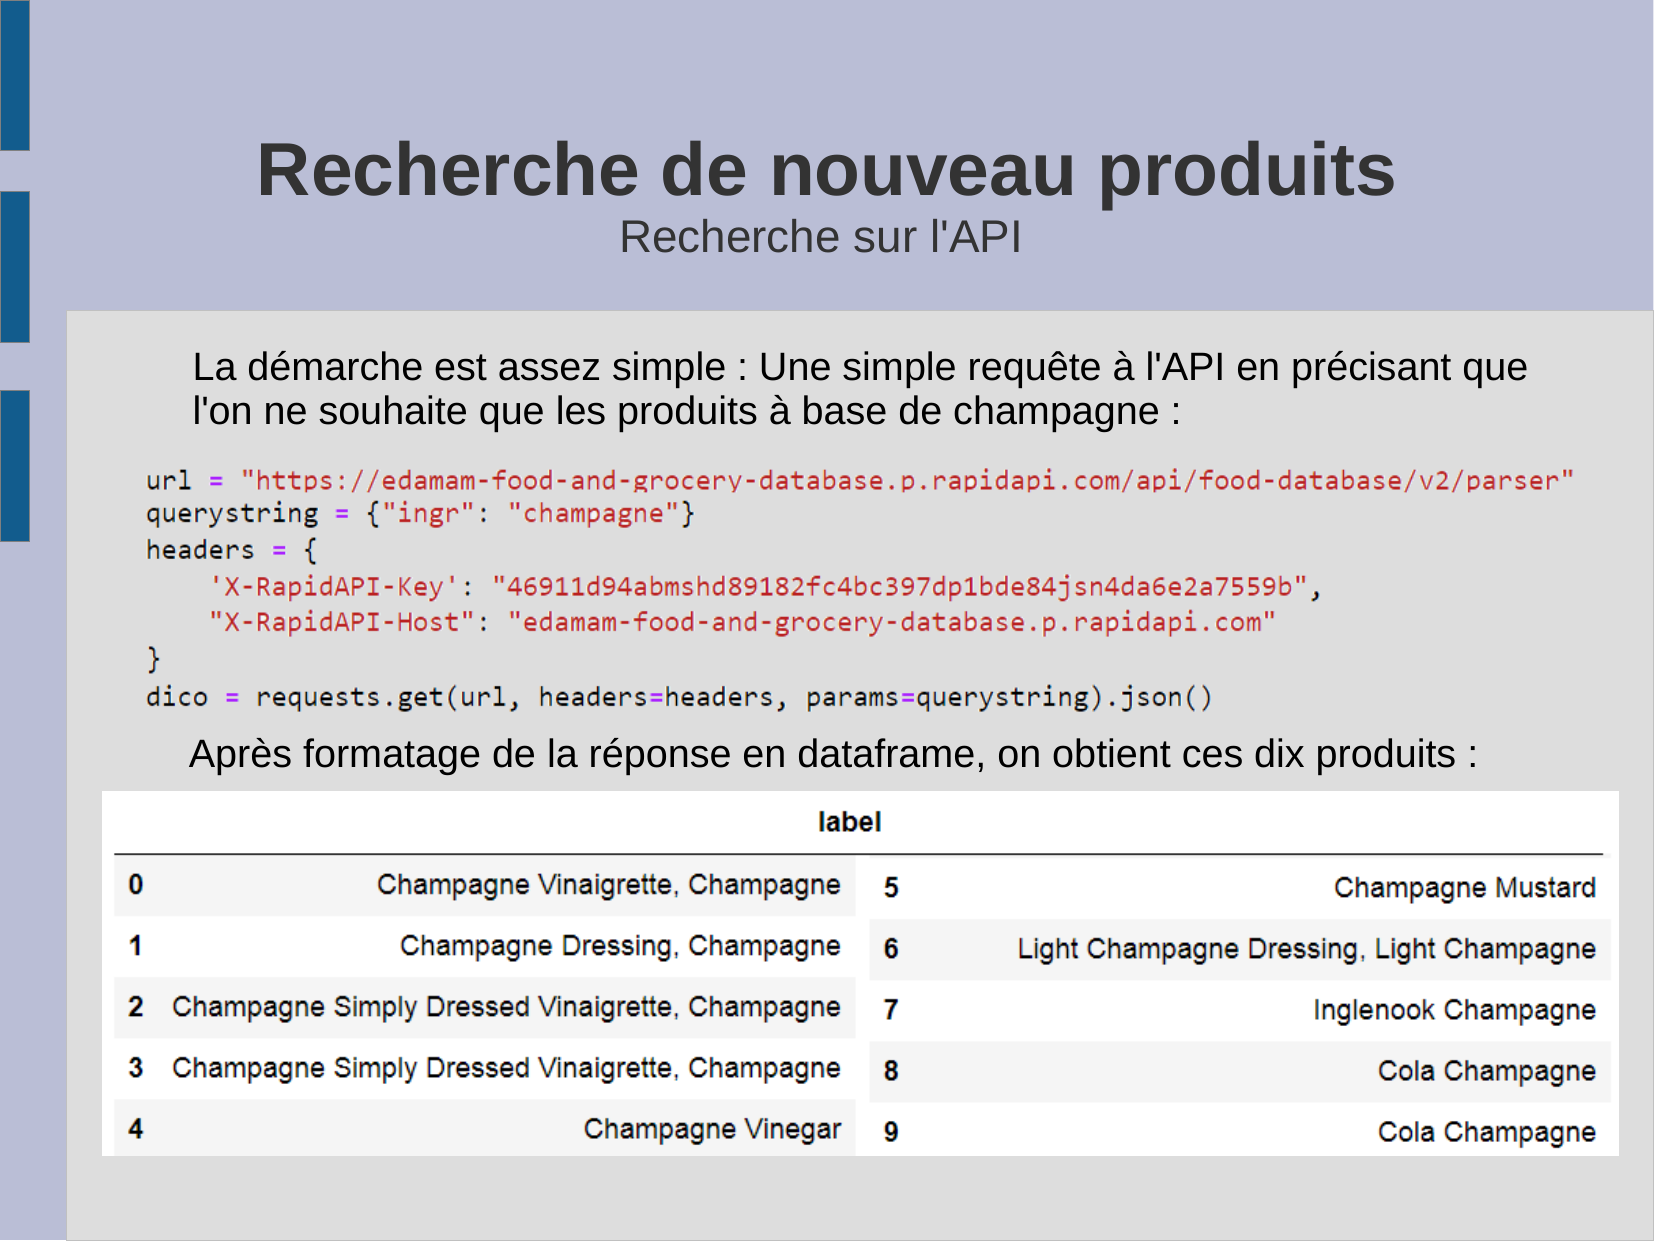

# Recherche de nouveau produits Recherche sur l'API
La démarche est assez simple : Une simple requête à l'API en précisant que l'on ne souhaite que les produits à base de champagne :
Après formatage de la réponse en dataframe, on obtient ces dix produits :